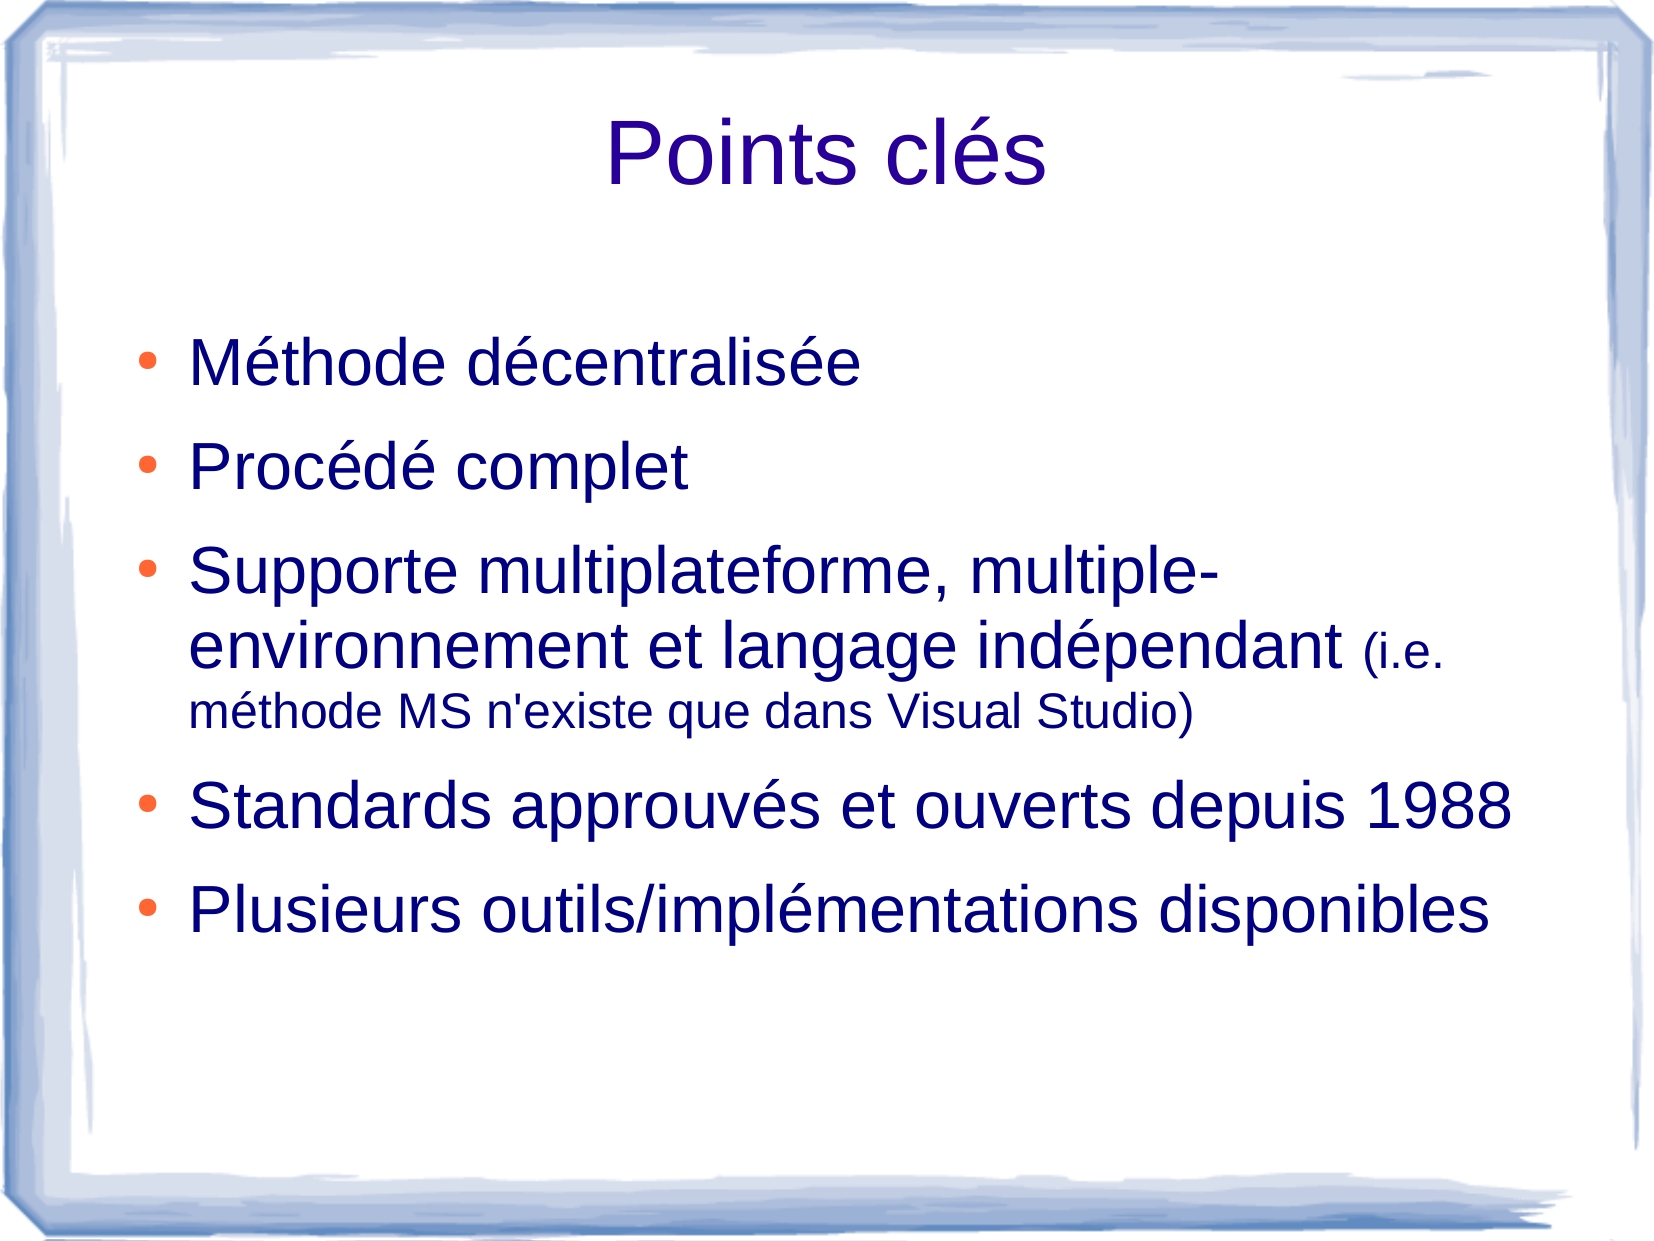

# Points clés
Méthode décentralisée
Procédé complet
Supporte multiplateforme, multiple-environnement et langage indépendant (i.e. méthode MS n'existe que dans Visual Studio)
Standards approuvés et ouverts depuis 1988
Plusieurs outils/implémentations disponibles